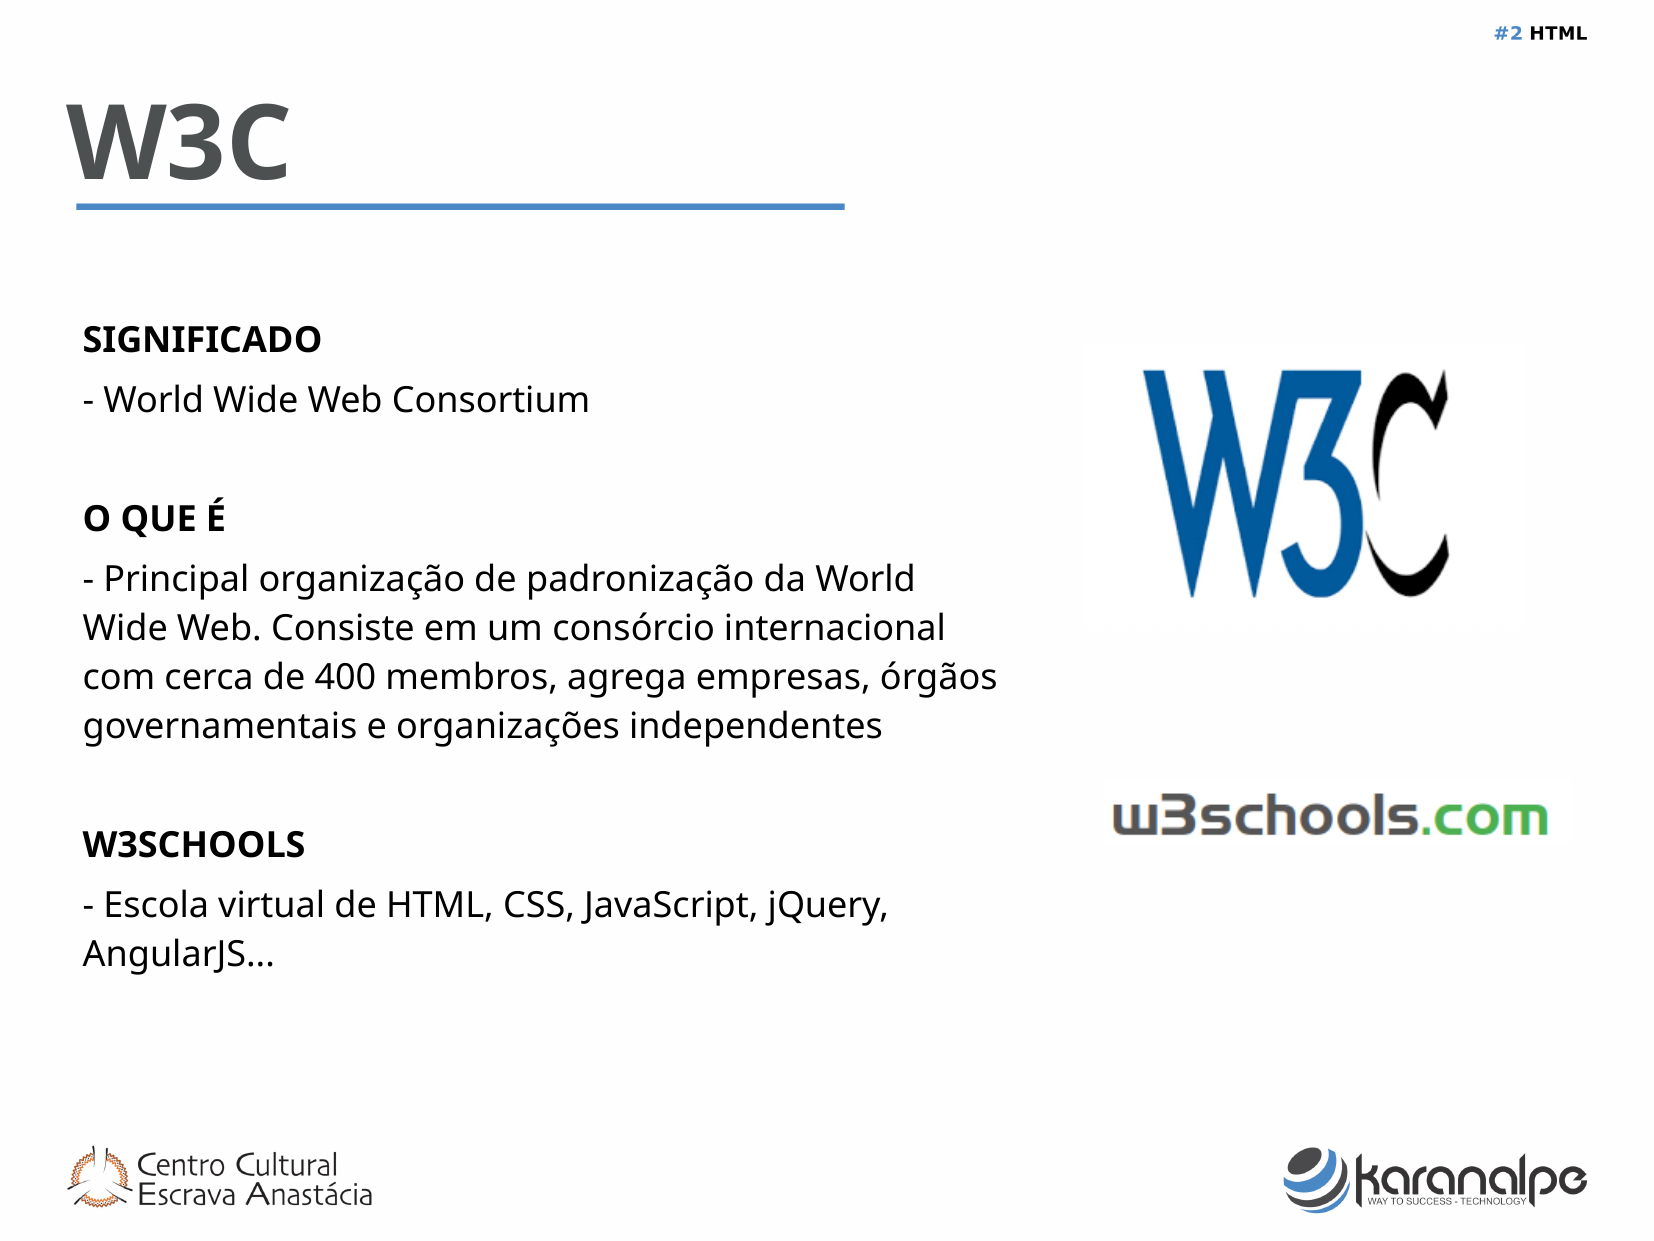

W3C
# SIGNIFICADO
- World Wide Web Consortium
O QUE É
- Principal organização de padronização da World Wide Web. Consiste em um consórcio internacional com cerca de 400 membros, agrega empresas, órgãos governamentais e organizações independentes
W3SCHOOLS
- Escola virtual de HTML, CSS, JavaScript, jQuery, AngularJS...